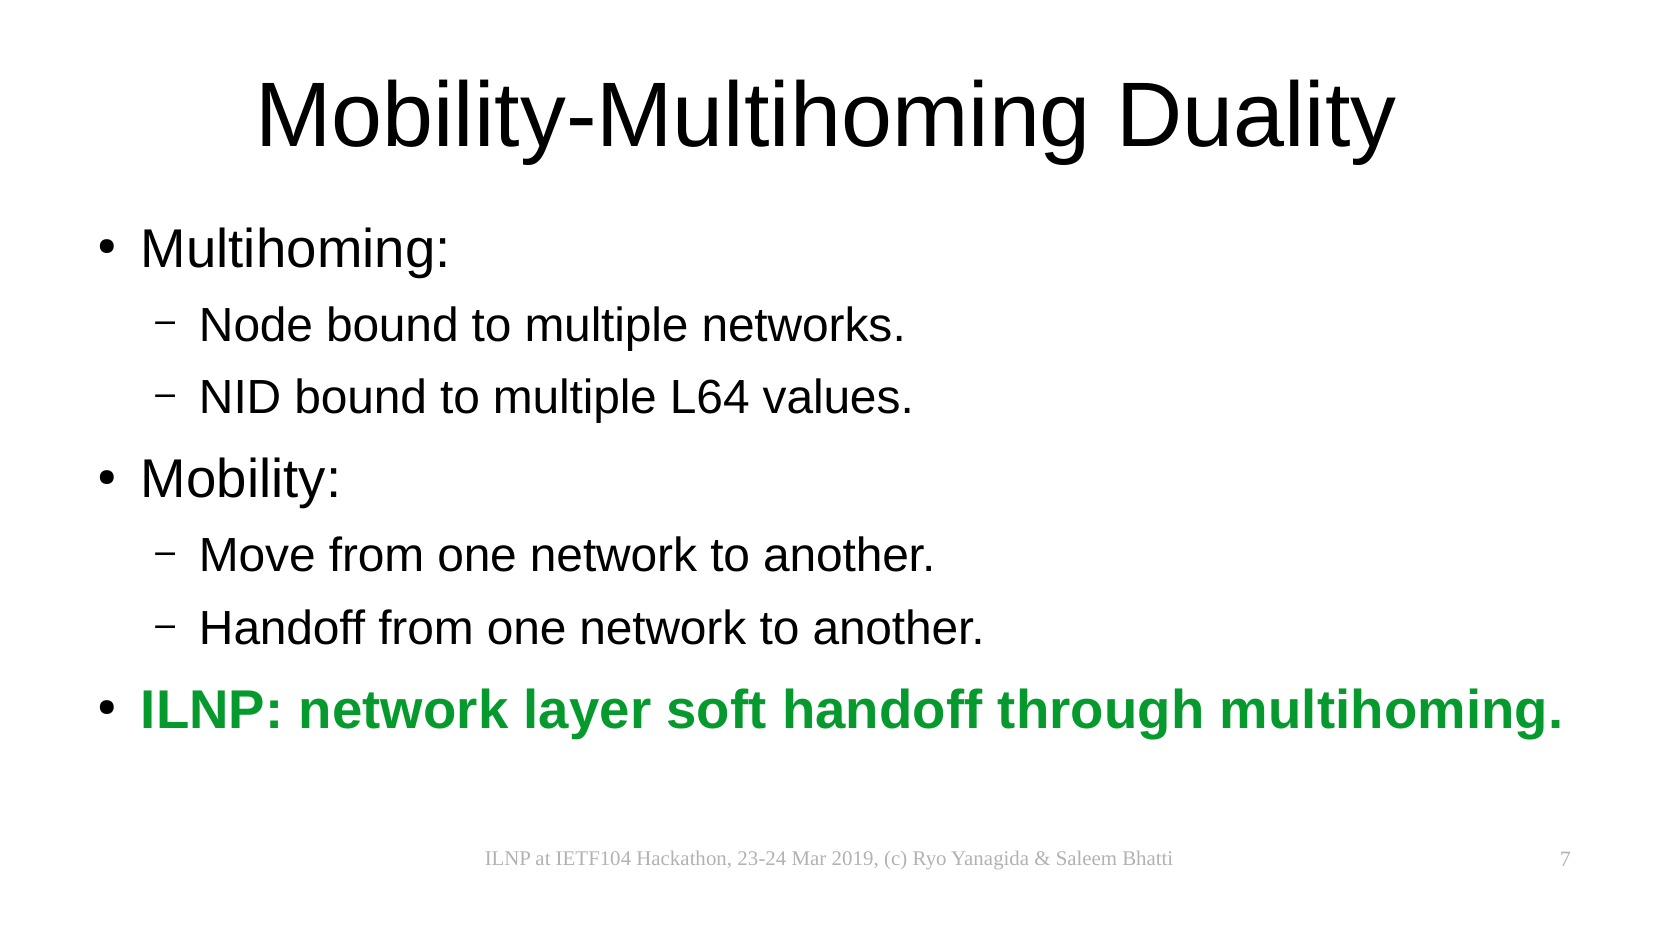

# Mobility-Multihoming Duality
Multihoming:
Node bound to multiple networks.
NID bound to multiple L64 values.
Mobility:
Move from one network to another.
Handoff from one network to another.
ILNP: network layer soft handoff through multihoming.
ILNP at IETF104 Hackathon, 23-24 Mar 2019, (c) Ryo Yanagida & Saleem Bhatti
7